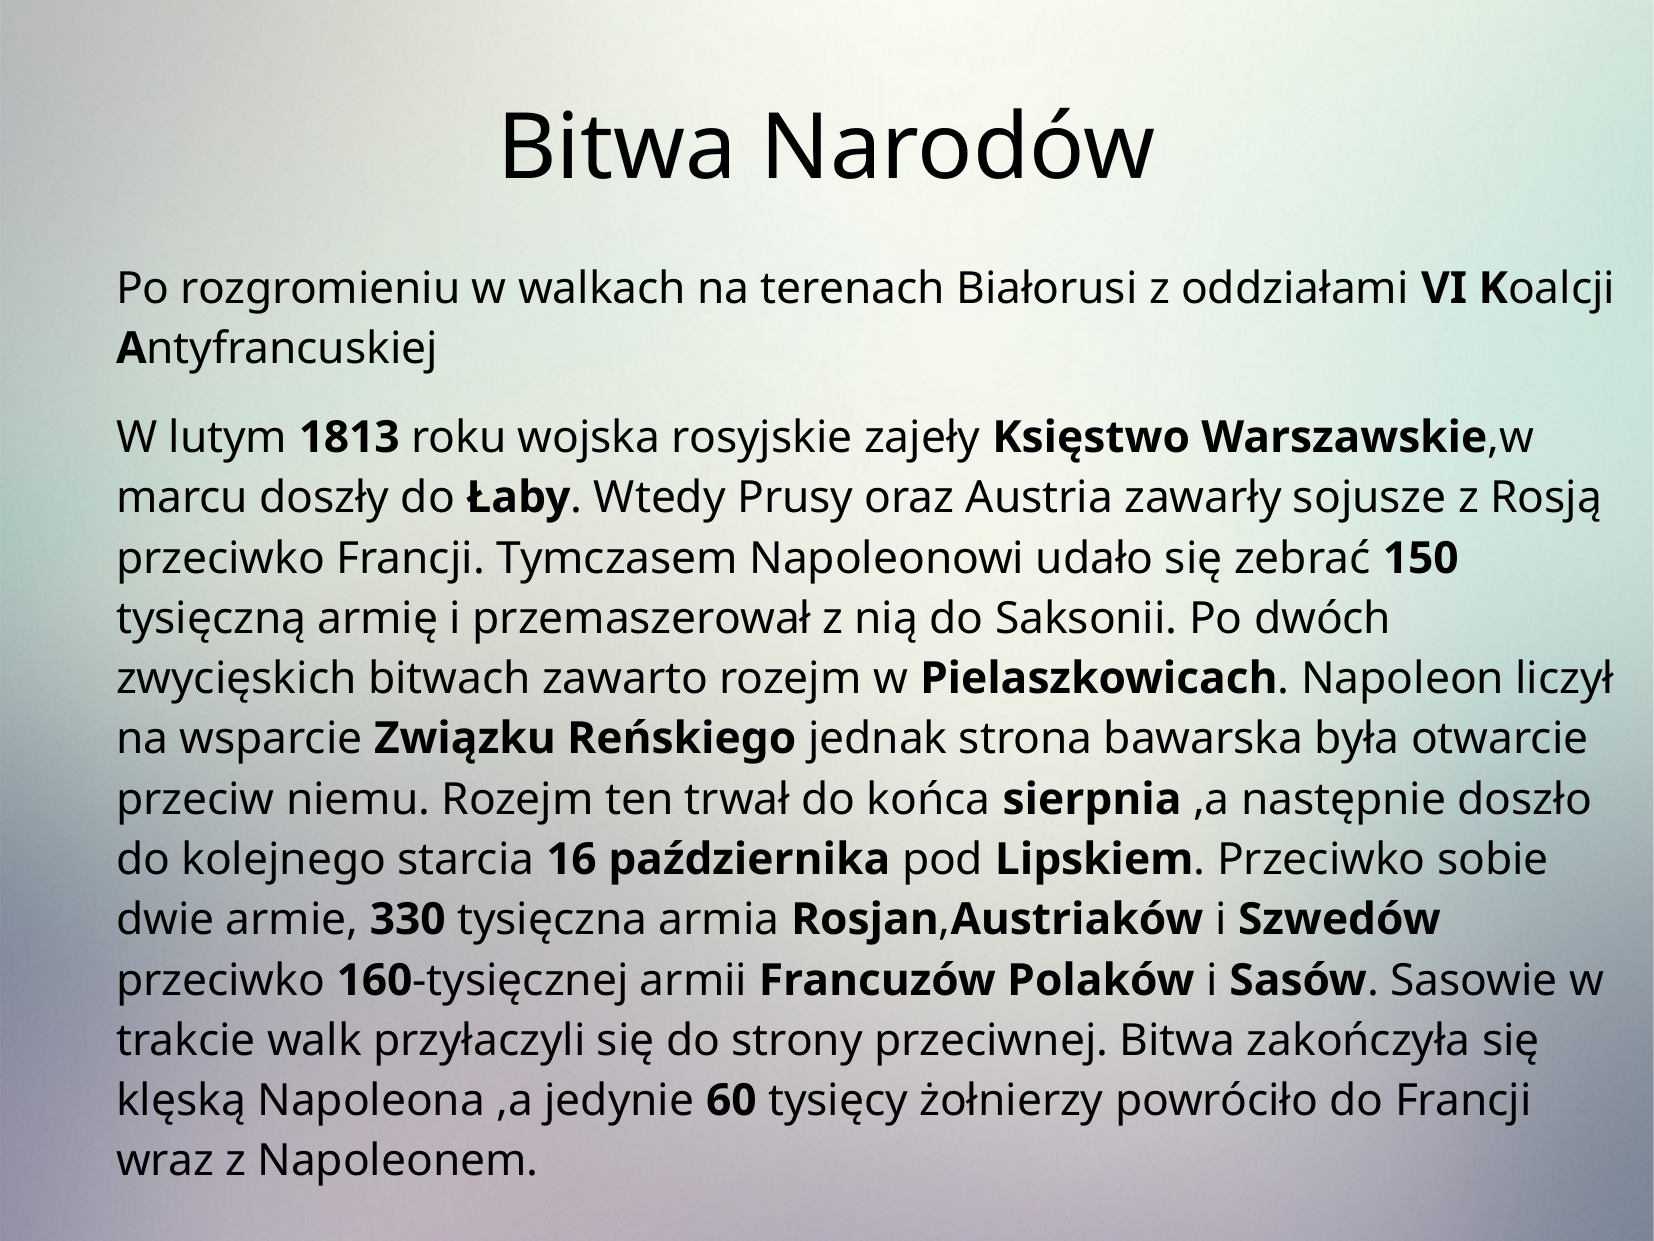

# Bitwa Narodów
Po rozgromieniu w walkach na terenach Białorusi z oddziałami VI Koalcji Antyfrancuskiej
W lutym 1813 roku wojska rosyjskie zajeły Księstwo Warszawskie,w marcu doszły do Łaby. Wtedy Prusy oraz Austria zawarły sojusze z Rosją przeciwko Francji. Tymczasem Napoleonowi udało się zebrać 150 tysięczną armię i przemaszerował z nią do Saksonii. Po dwóch zwycięskich bitwach zawarto rozejm w Pielaszkowicach. Napoleon liczył na wsparcie Związku Reńskiego jednak strona bawarska była otwarcie przeciw niemu. Rozejm ten trwał do końca sierpnia ,a następnie doszło do kolejnego starcia 16 października pod Lipskiem. Przeciwko sobie dwie armie, 330 tysięczna armia Rosjan,Austriaków i Szwedów przeciwko 160-tysięcznej armii Francuzów Polaków i Sasów. Sasowie w trakcie walk przyłaczyli się do strony przeciwnej. Bitwa zakończyła się klęską Napoleona ,a jedynie 60 tysięcy żołnierzy powróciło do Francji wraz z Napoleonem.